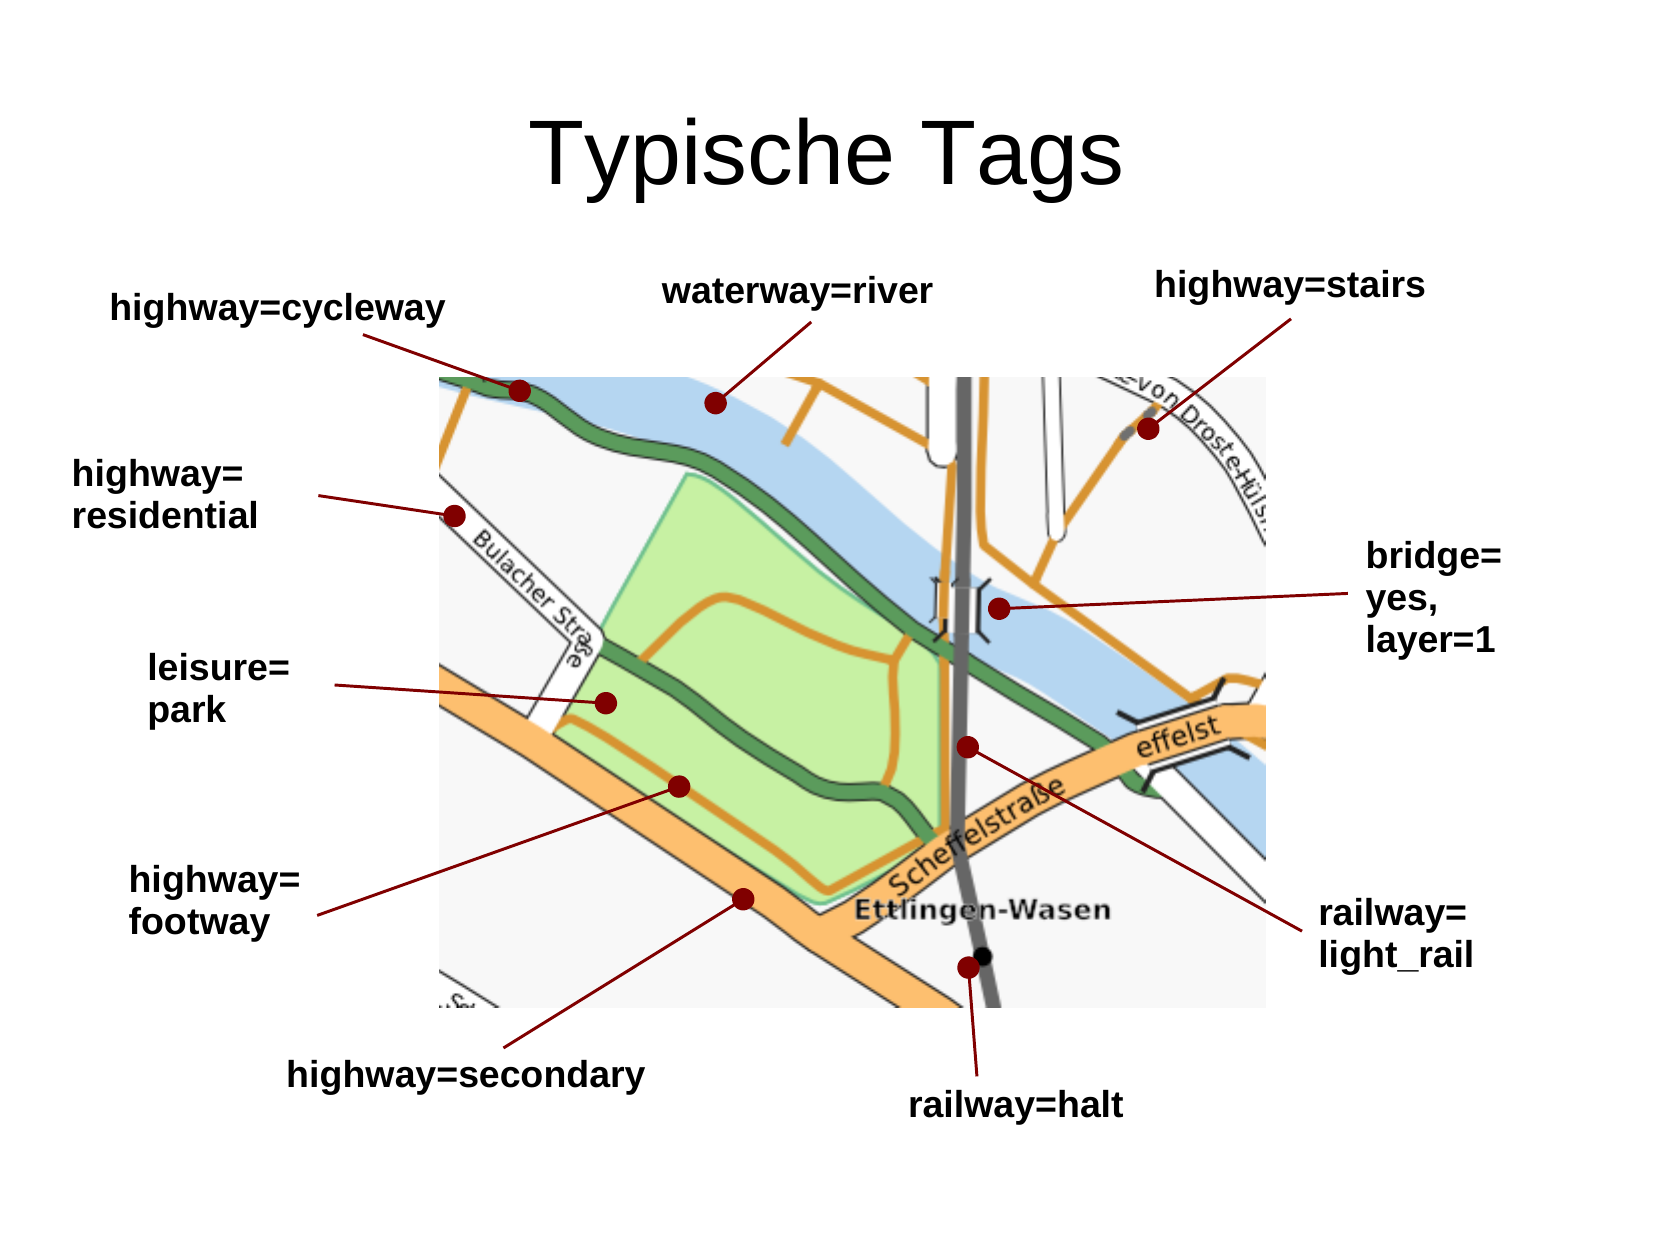

# Typische Tags
highway=stairs
waterway=river
highway=cycleway
highway=
residential
bridge=
yes,
layer=1
leisure=
park
highway=
footway
railway=
light_rail
highway=secondary
railway=halt